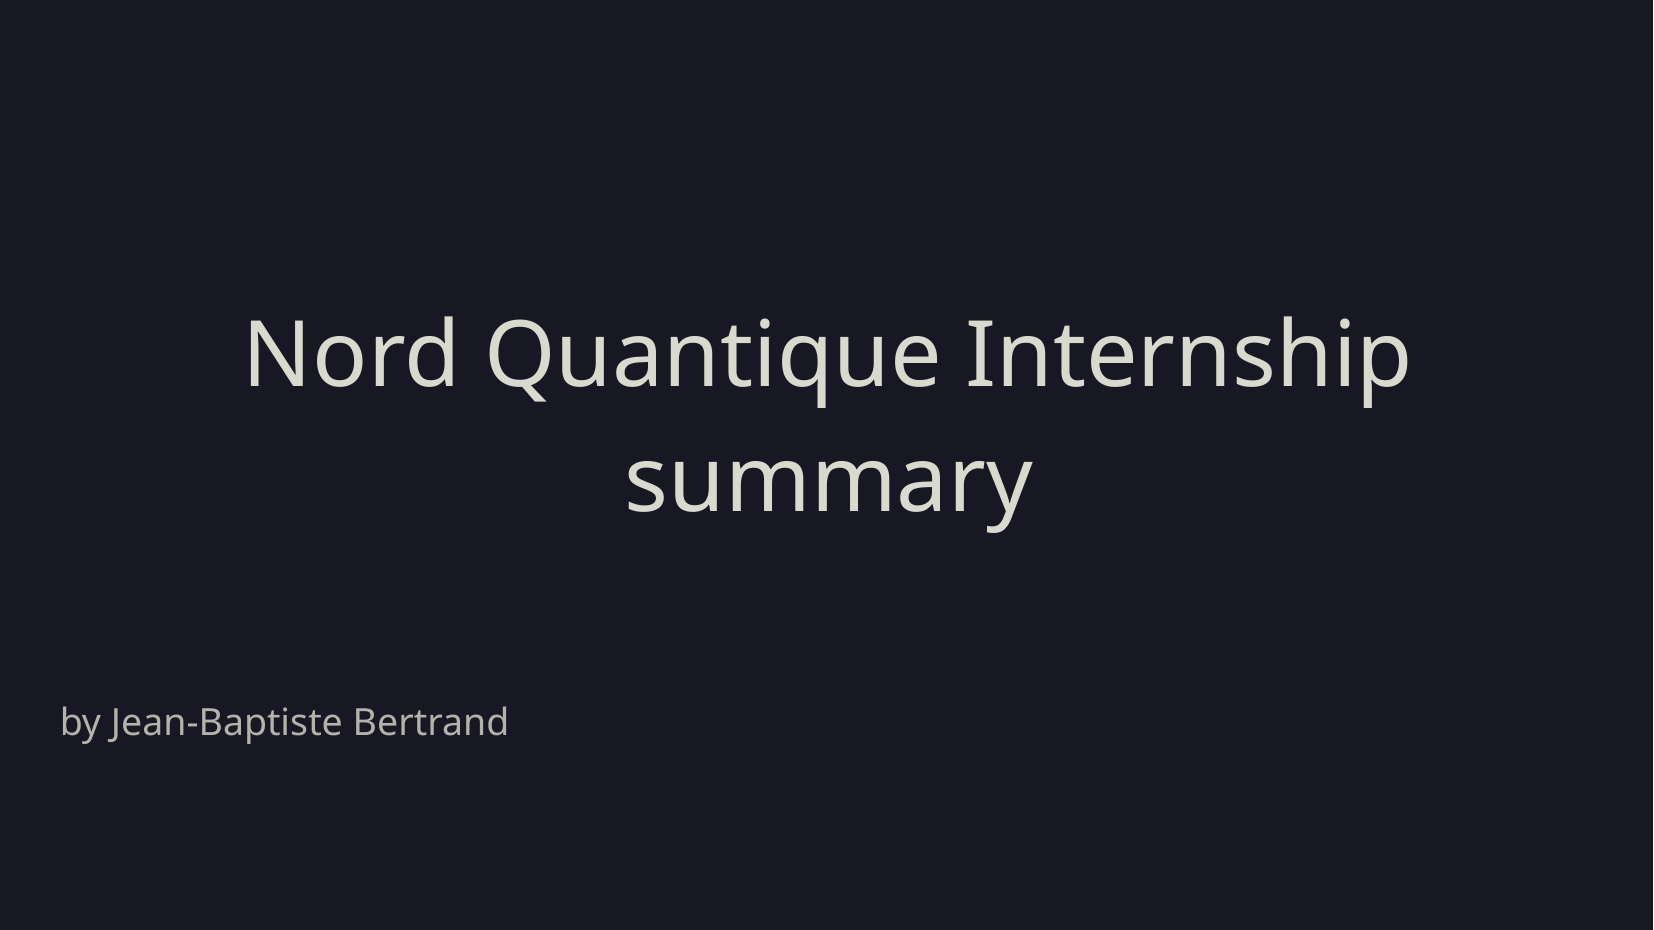

# Nord Quantique Internship summary
by Jean-Baptiste Bertrand